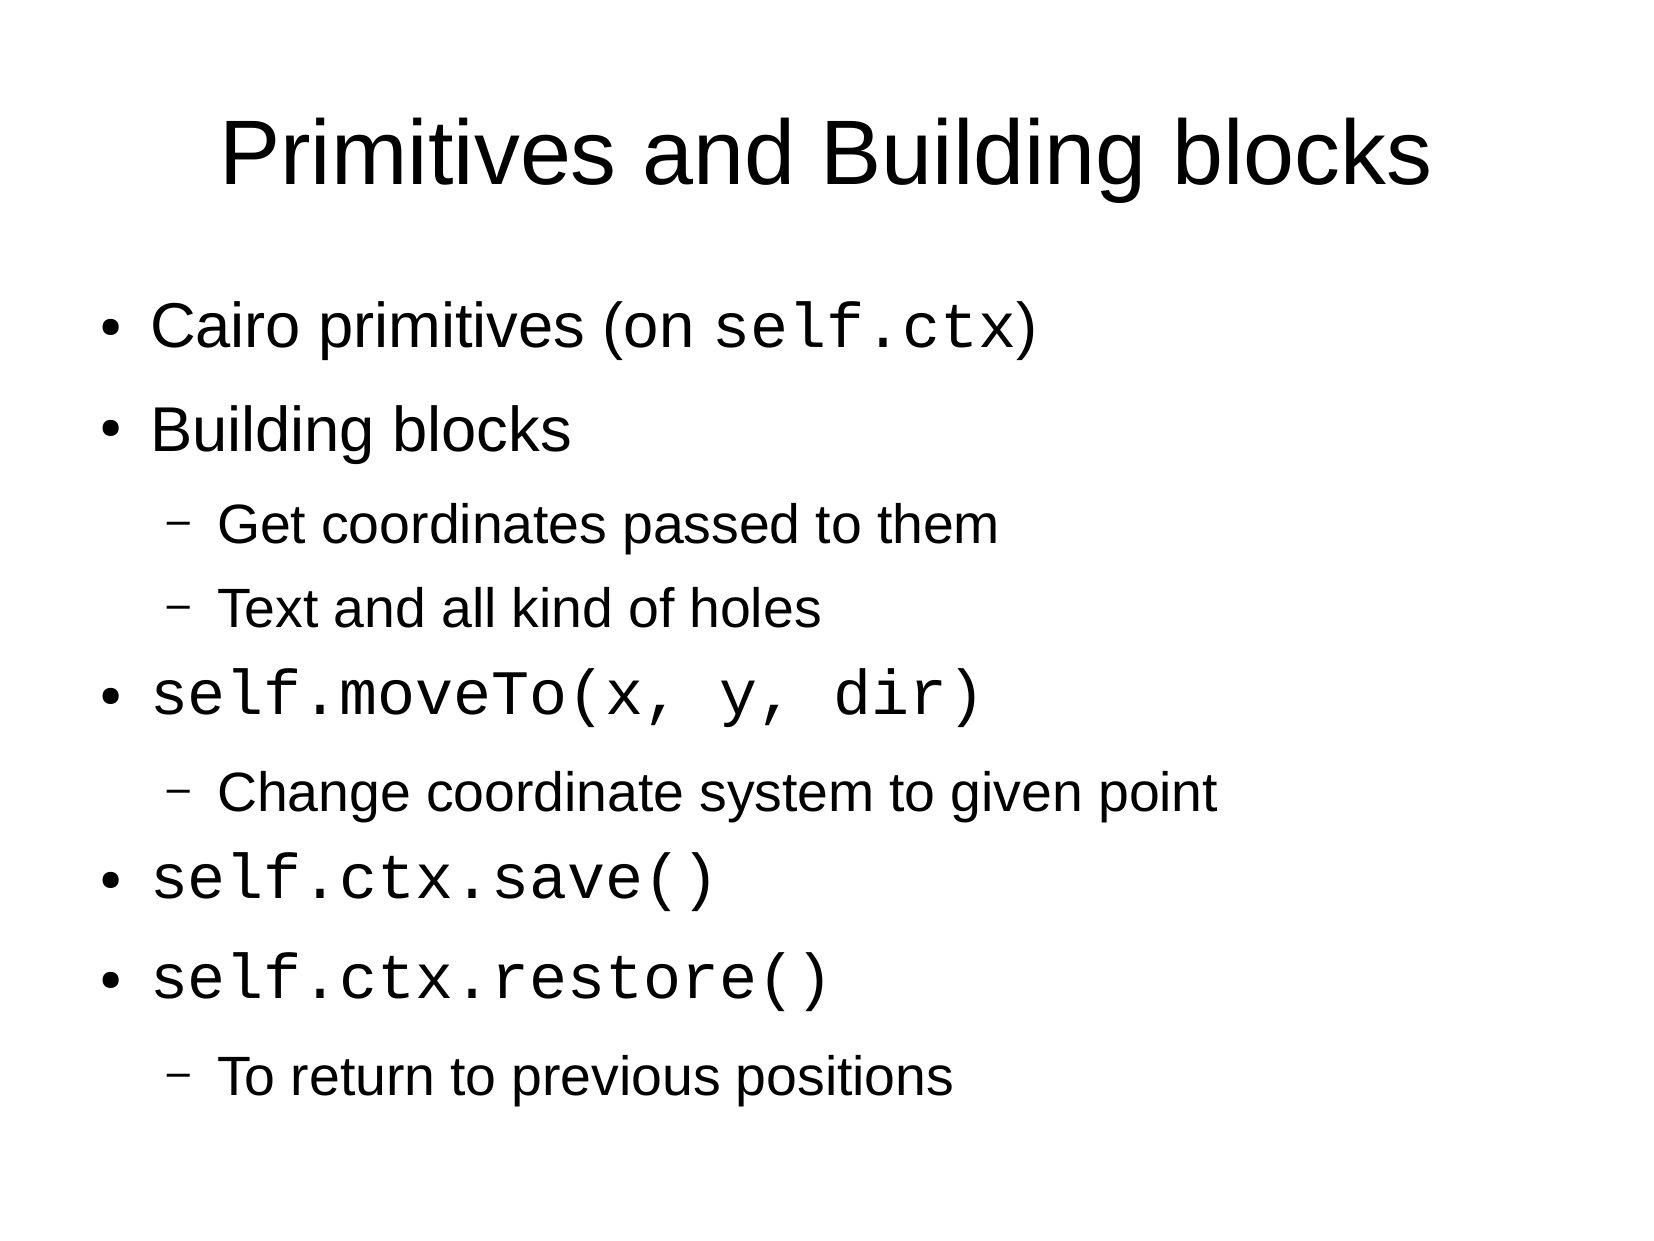

# Primitives and Building blocks
Cairo primitives (on self.ctx)
Building blocks
Get coordinates passed to them
Text and all kind of holes
self.moveTo(x, y, dir)
Change coordinate system to given point
self.ctx.save()
self.ctx.restore()
To return to previous positions